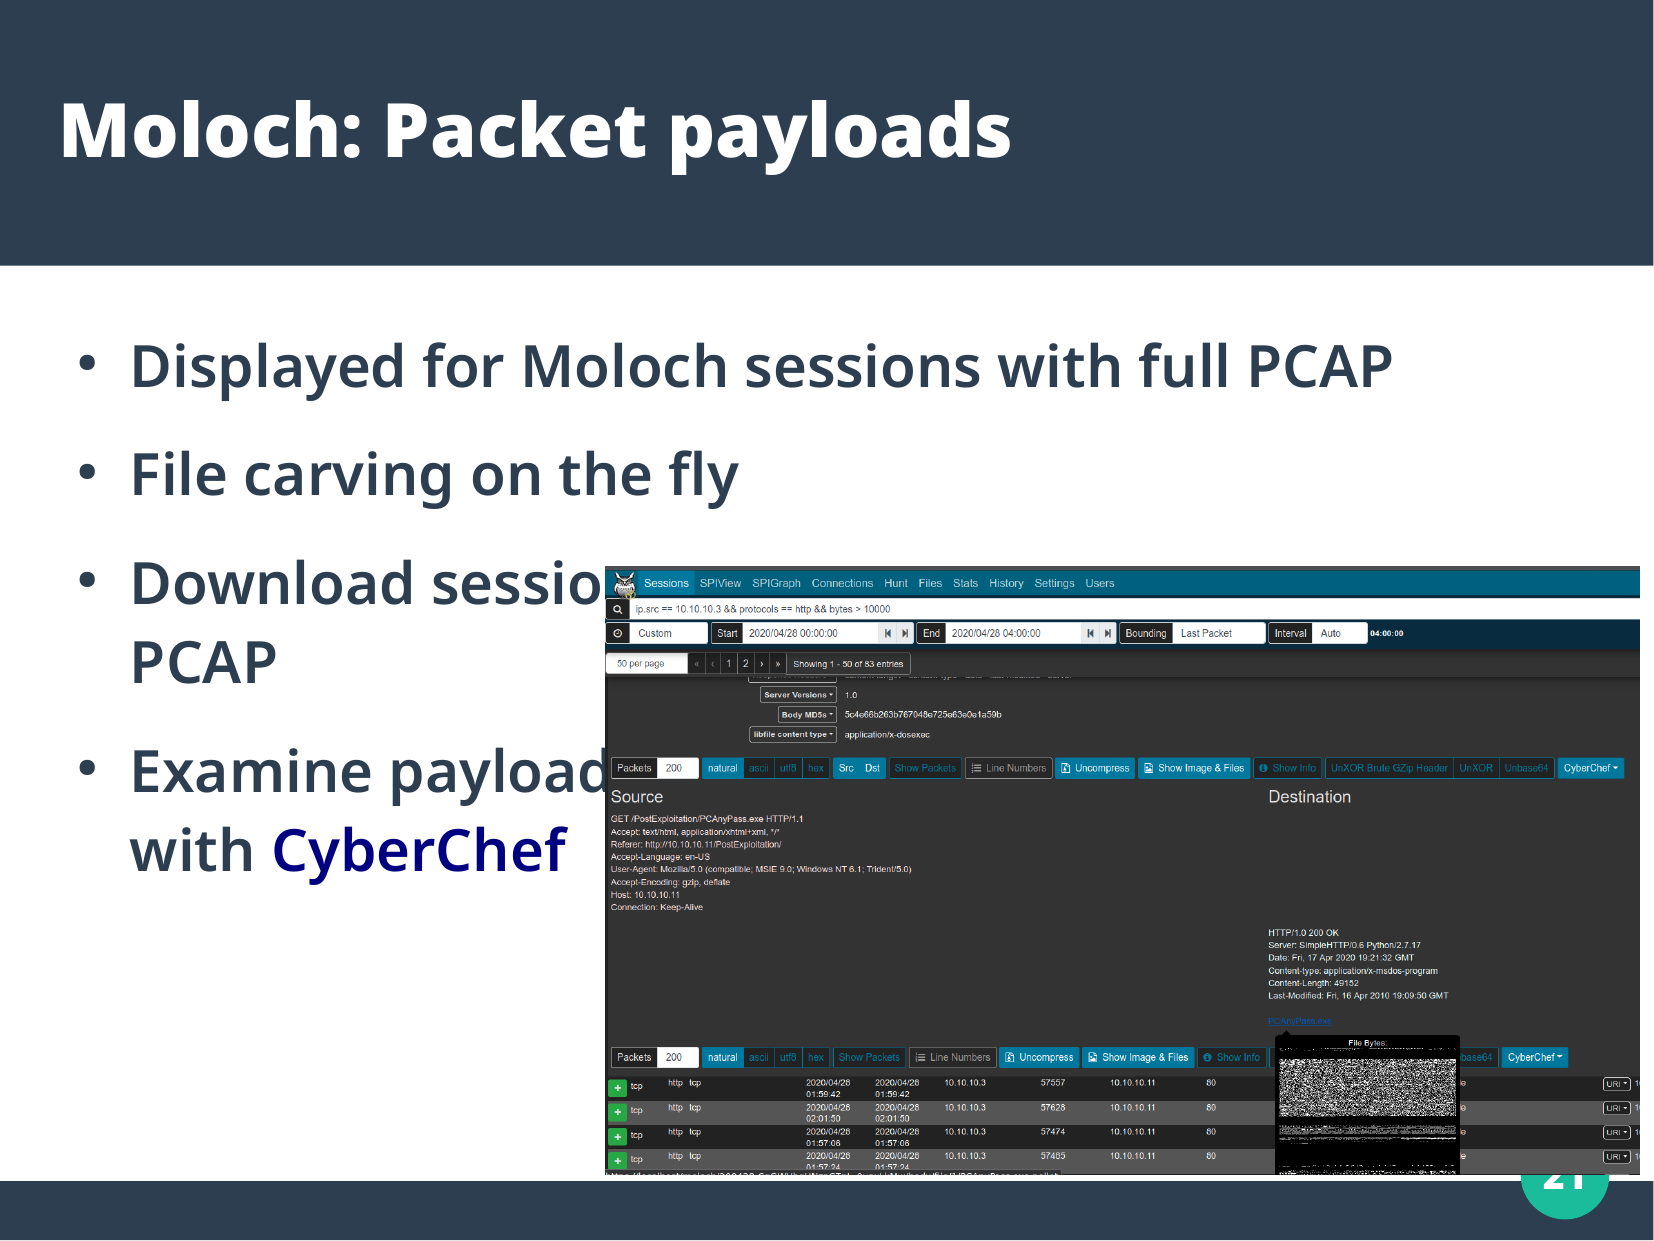

# Moloch: Packet payloads
Displayed for Moloch sessions with full PCAP
File carving on the fly
Download session
PCAP
Examine payload
with CyberChef
21